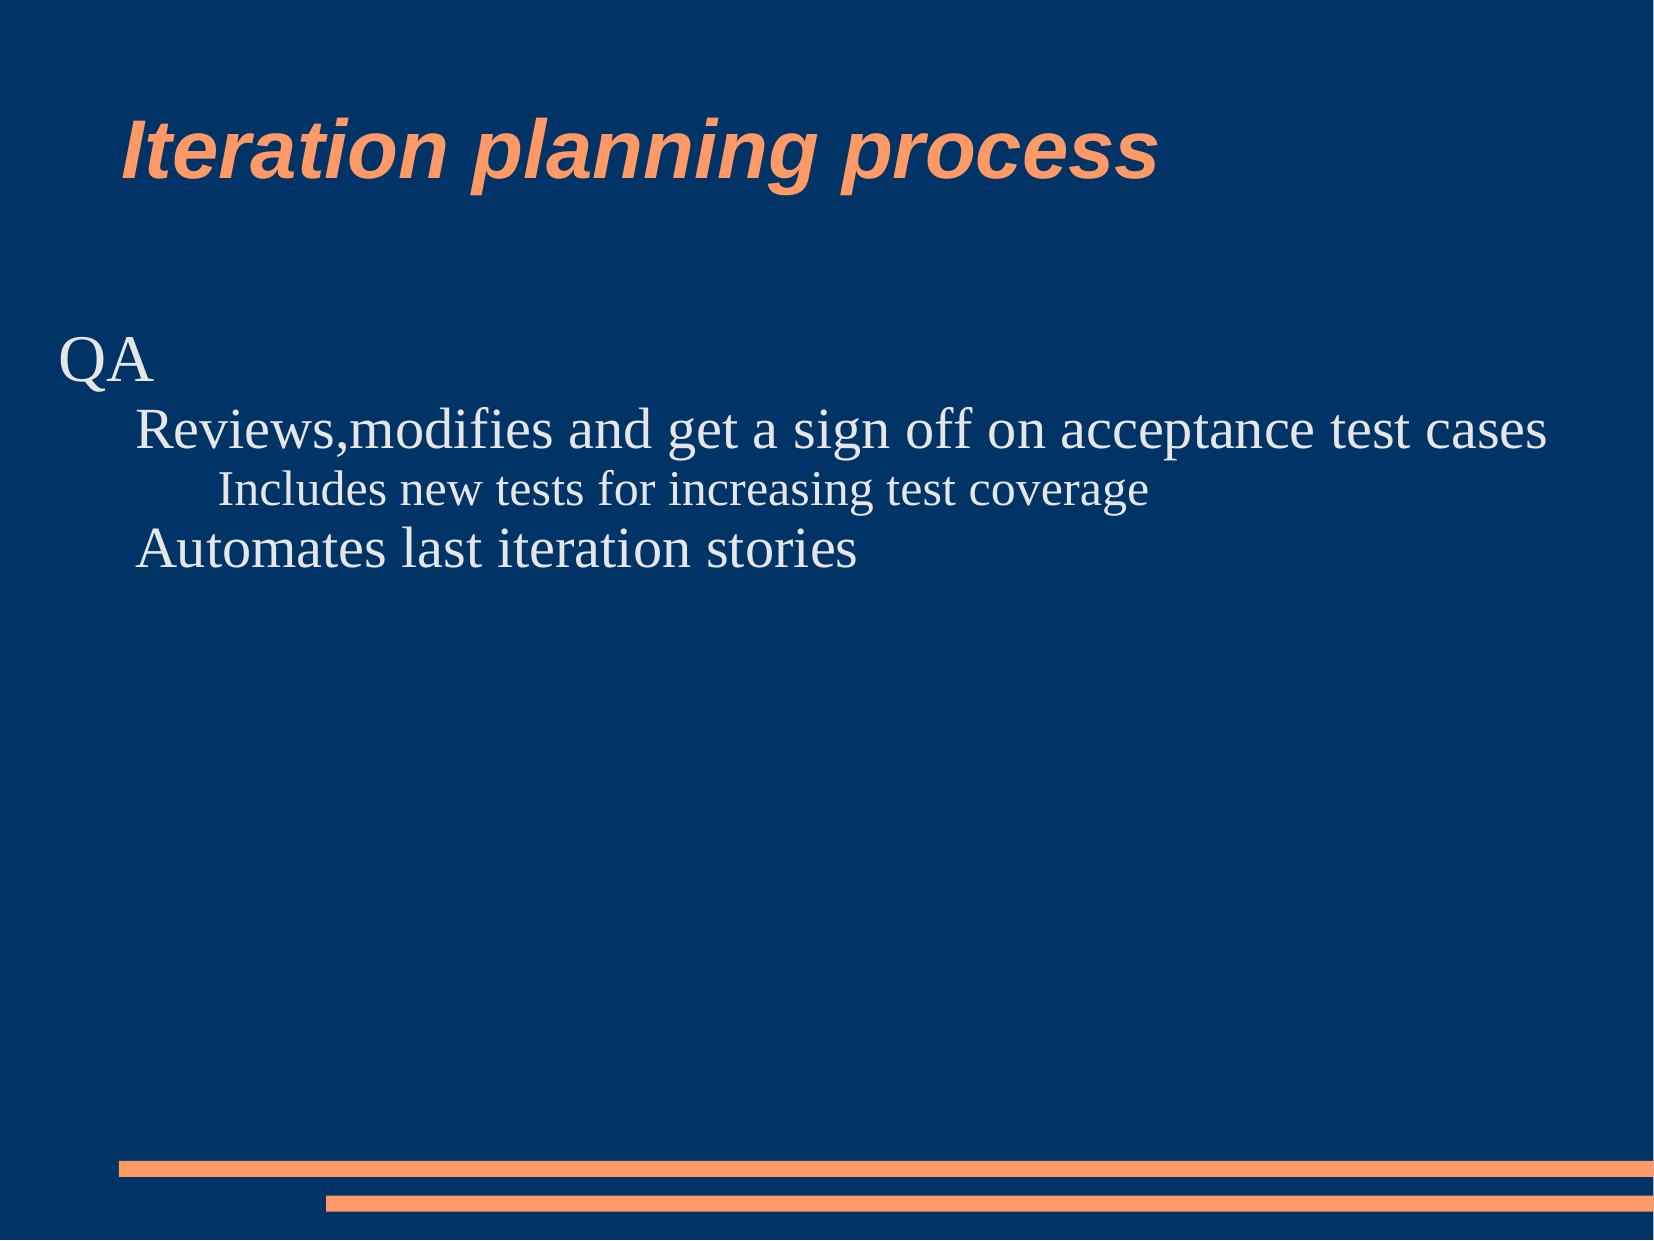

# Iteration planning process
QA
Reviews,modifies and get a sign off on acceptance test cases
Includes new tests for increasing test coverage
Automates last iteration stories